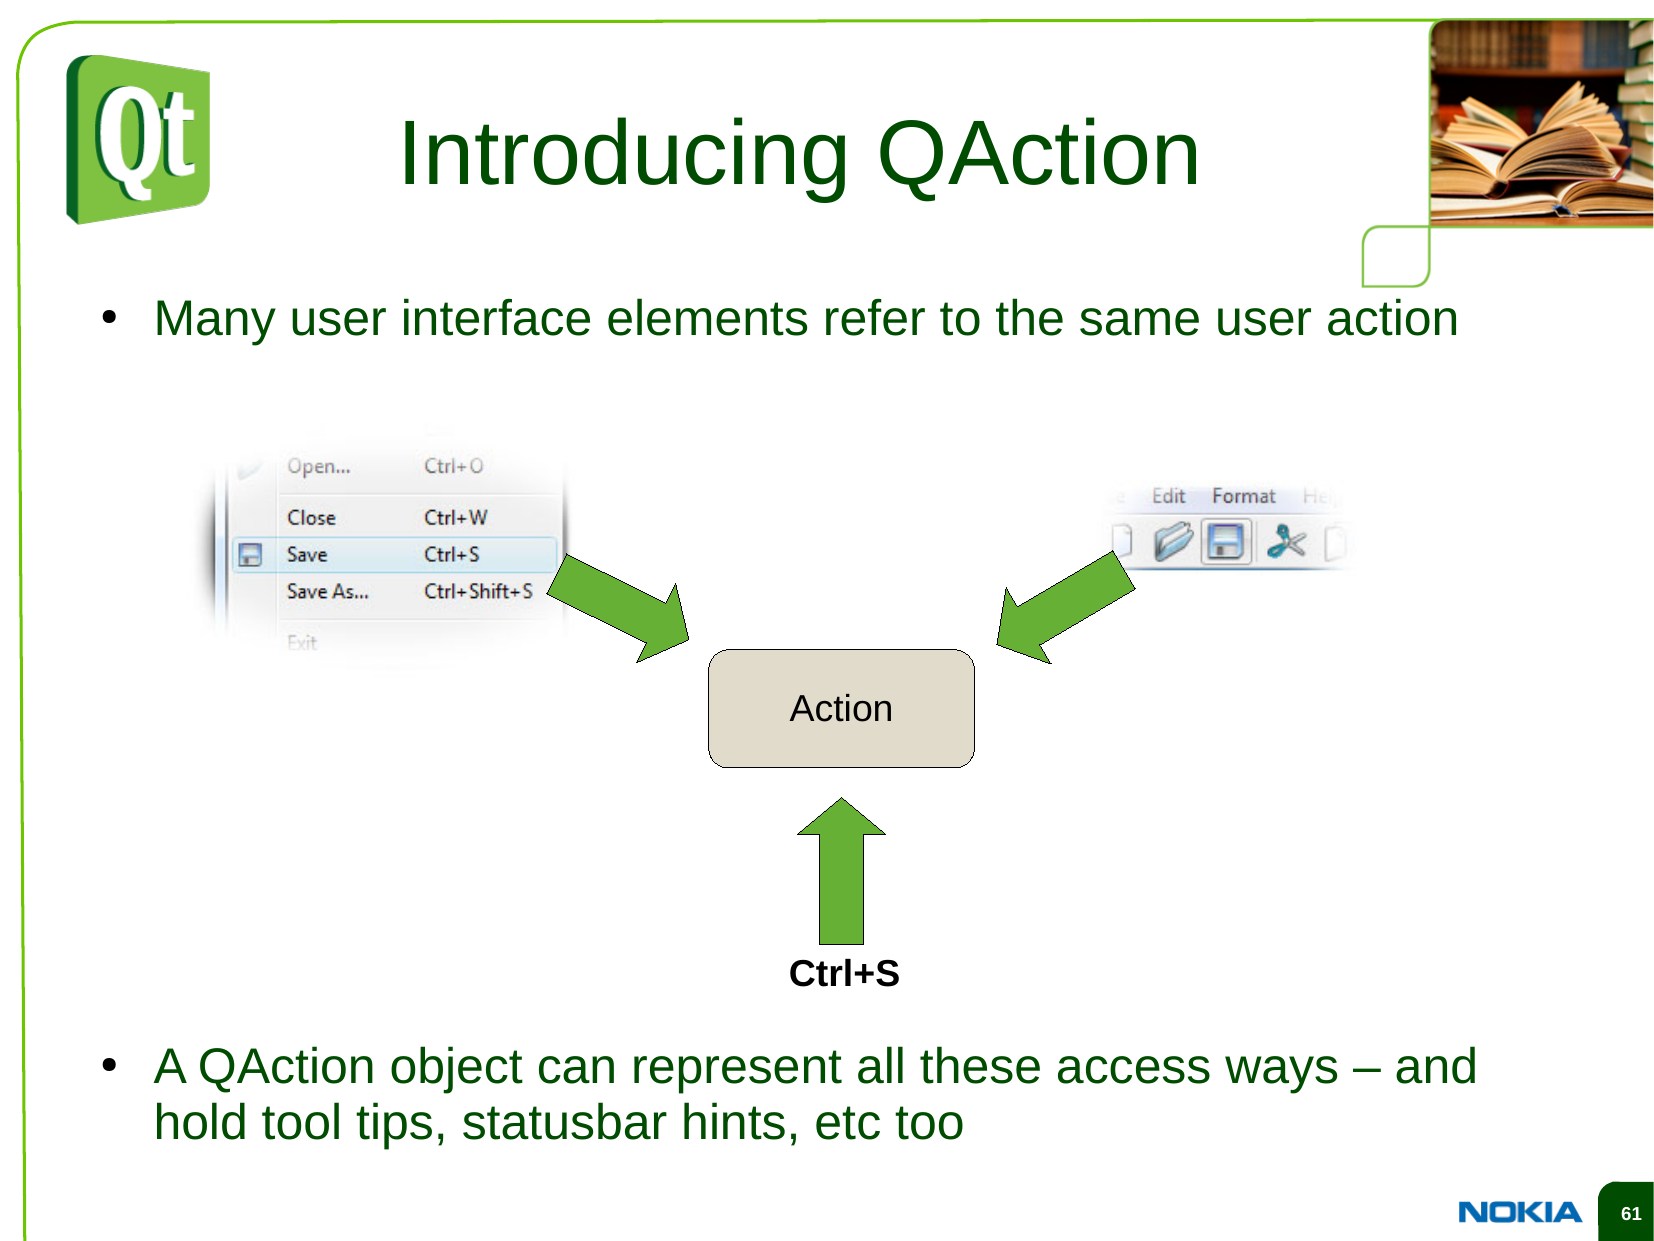

# Introducing QAction
Many user interface elements refer to the same user action
A QAction object can represent all these access ways – and hold tool tips, statusbar hints, etc too
Action
Ctrl+S